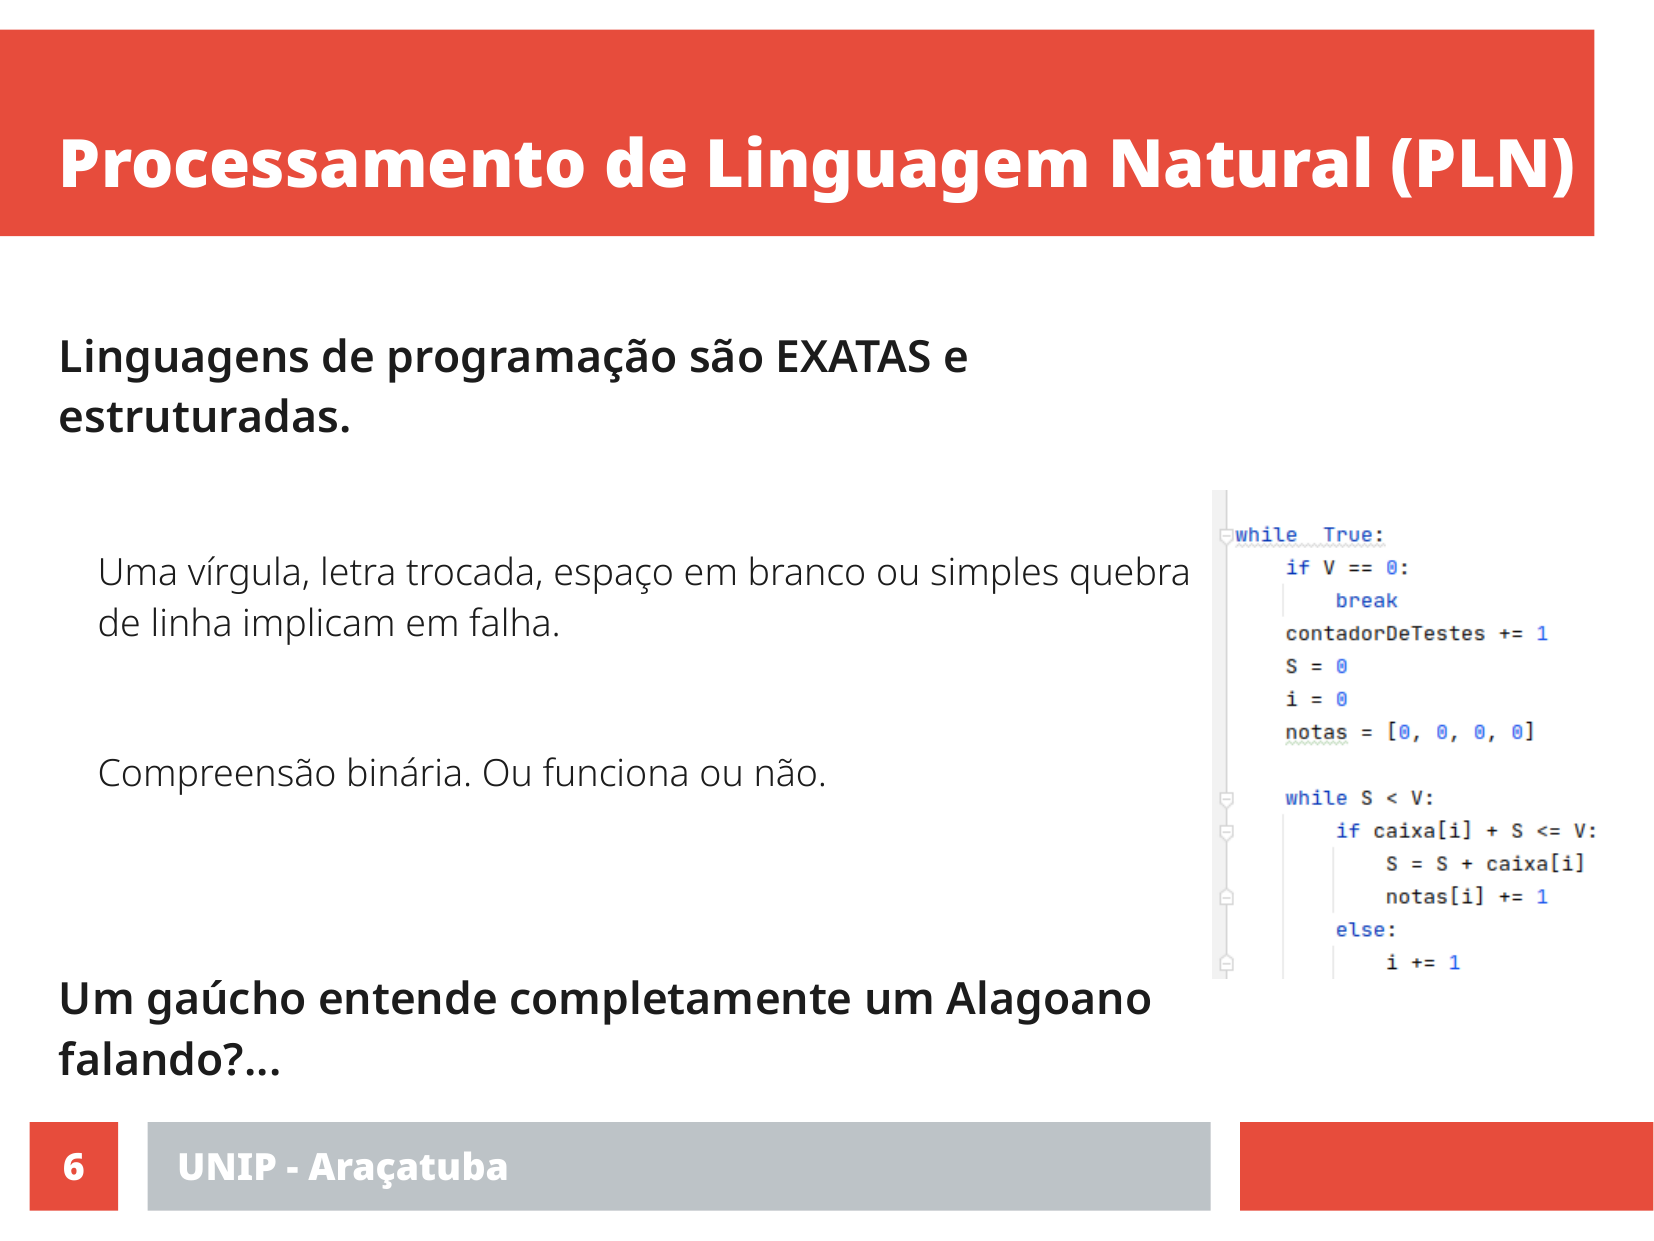

# Processamento de Linguagem Natural (PLN)
Linguagens de programação são EXATAS e estruturadas.
Uma vírgula, letra trocada, espaço em branco ou simples quebra de linha implicam em falha.
Compreensão binária. Ou funciona ou não.
Um gaúcho entende completamente um Alagoano falando?...
6
UNIP - Araçatuba